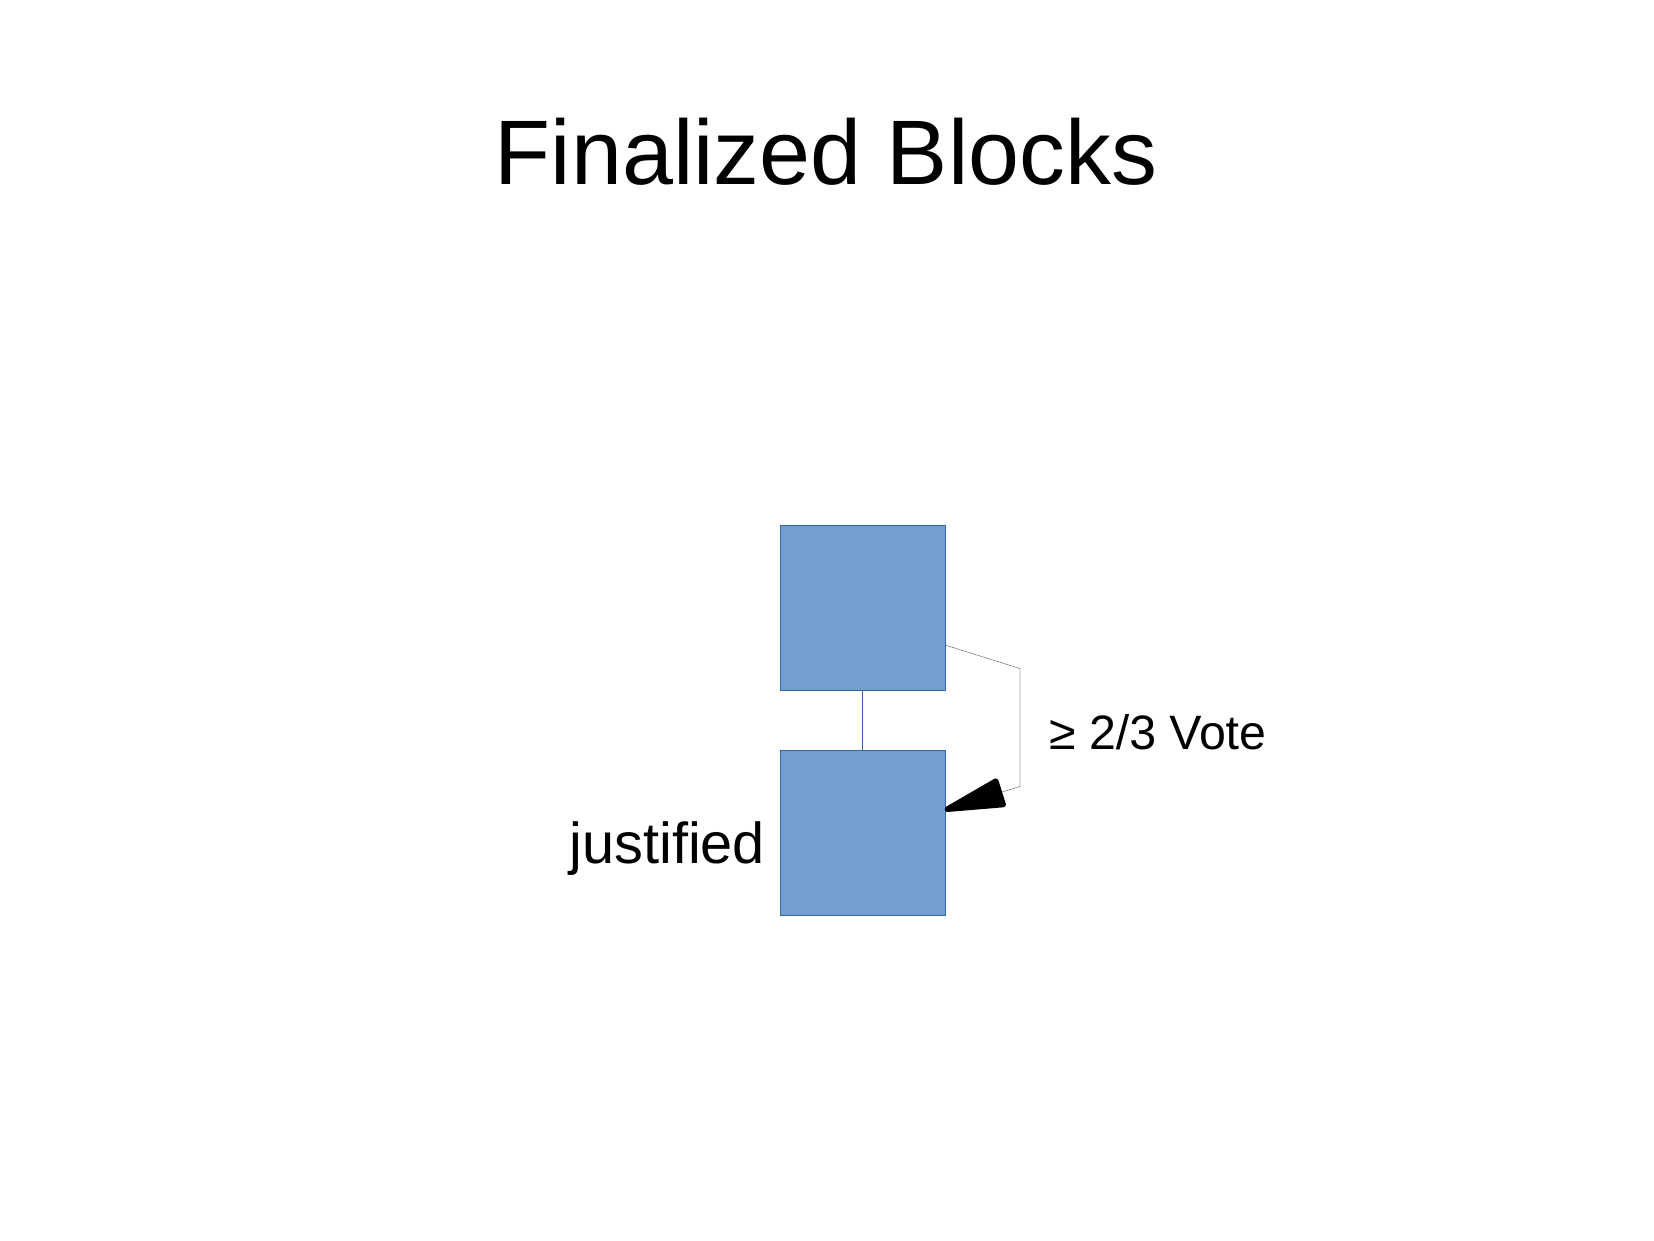

# Finalized Blocks
 ≥ 2/3 Vote
justified